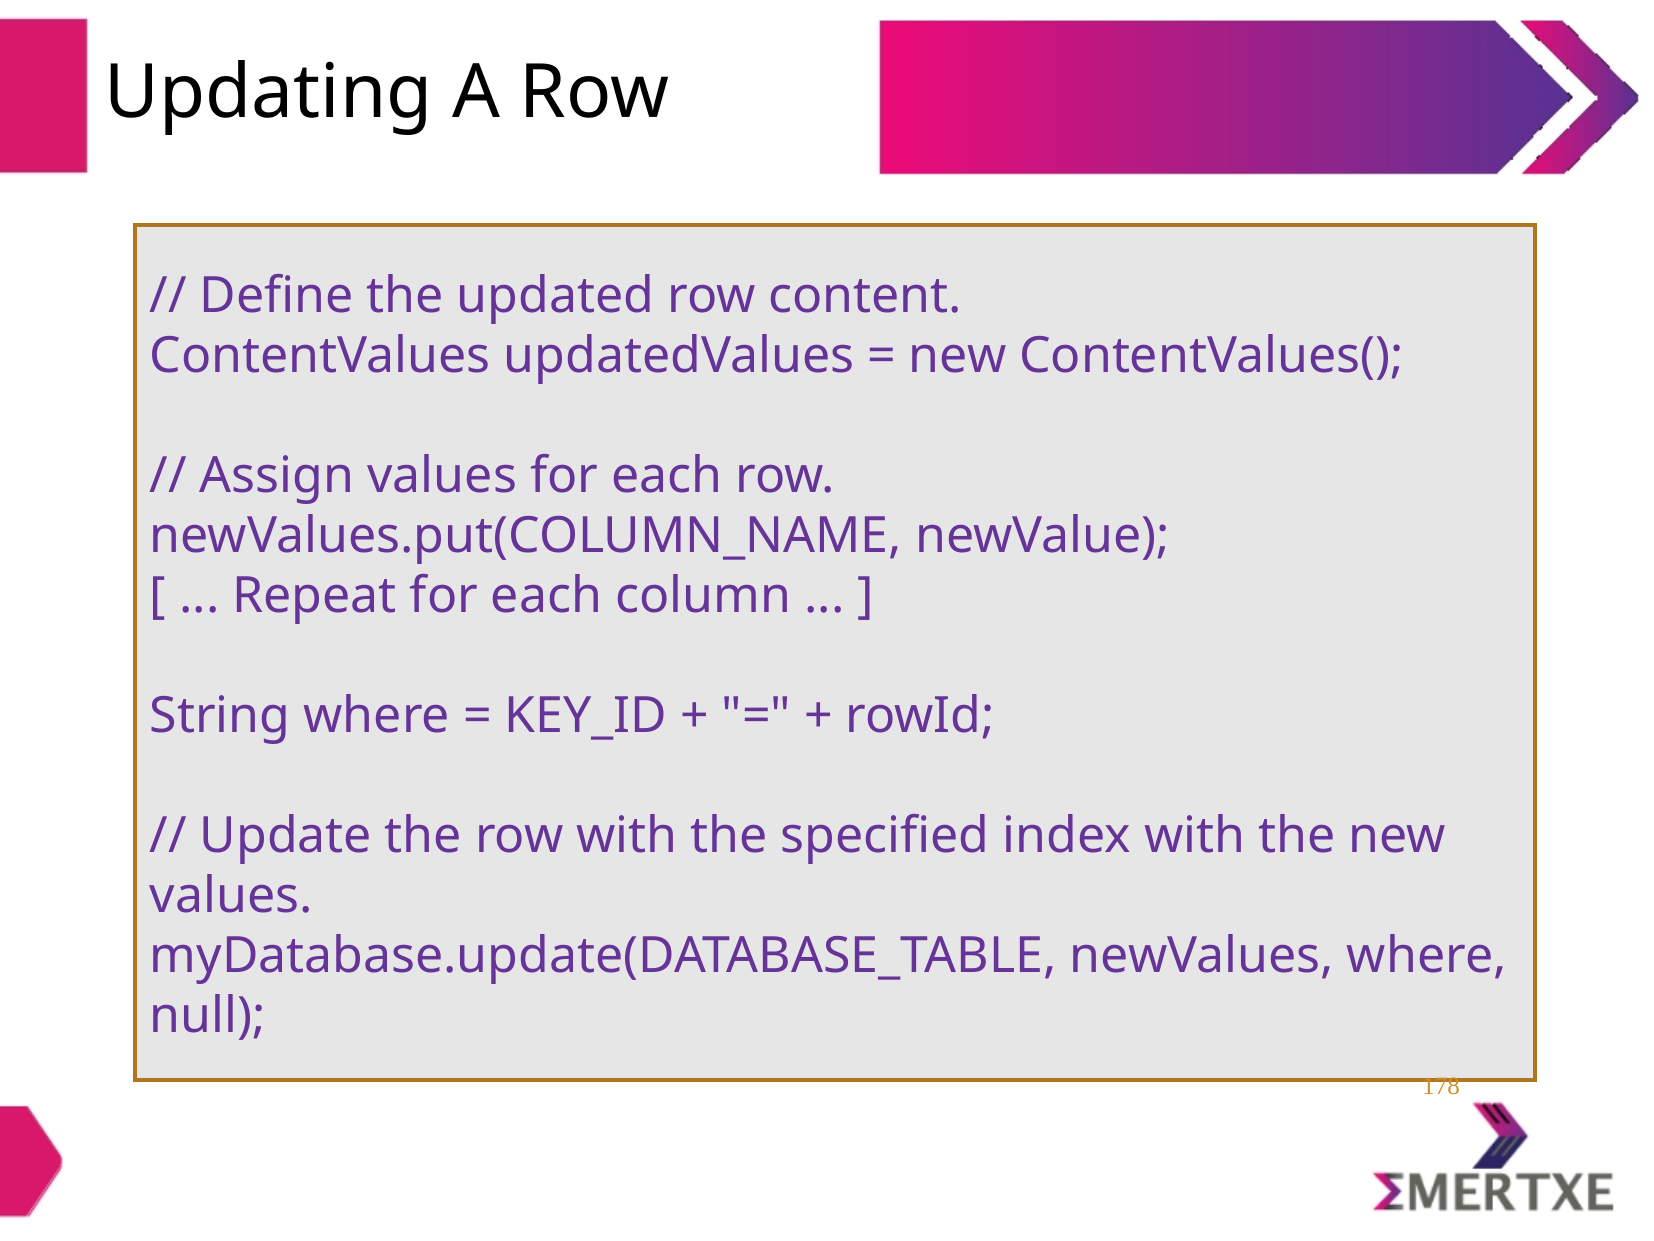

Updating A Row
// Define the updated row content.
ContentValues updatedValues = new ContentValues();
// Assign values for each row.
newValues.put(COLUMN_NAME, newValue);
[ ... Repeat for each column ... ]
String where = KEY_ID + "=" + rowId;
// Update the row with the specified index with the new values.
myDatabase.update(DATABASE_TABLE, newValues, where, null);